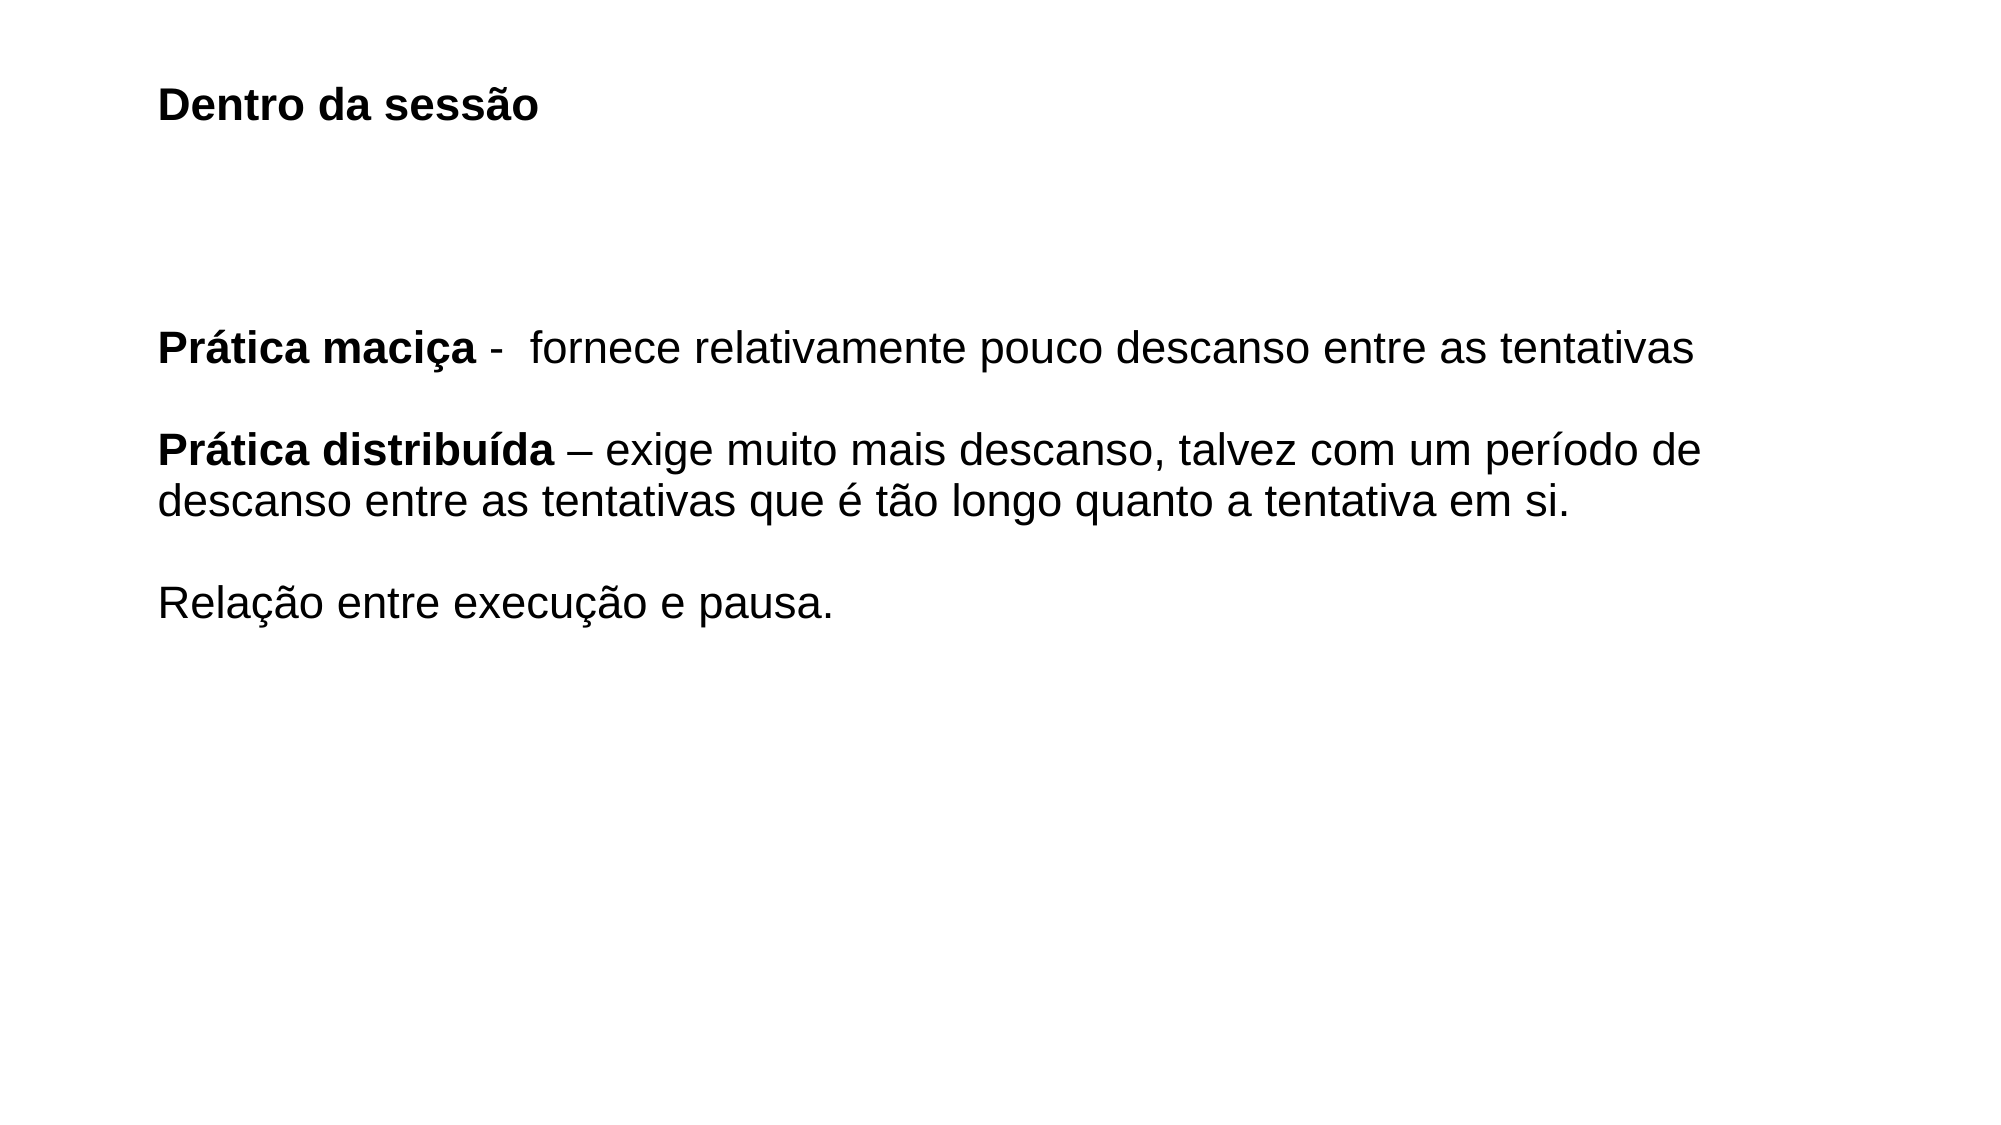

Dentro da sessão
Prática maciça - fornece relativamente pouco descanso entre as tentativas
Prática distribuída – exige muito mais descanso, talvez com um período de
descanso entre as tentativas que é tão longo quanto a tentativa em si.
Relação entre execução e pausa.